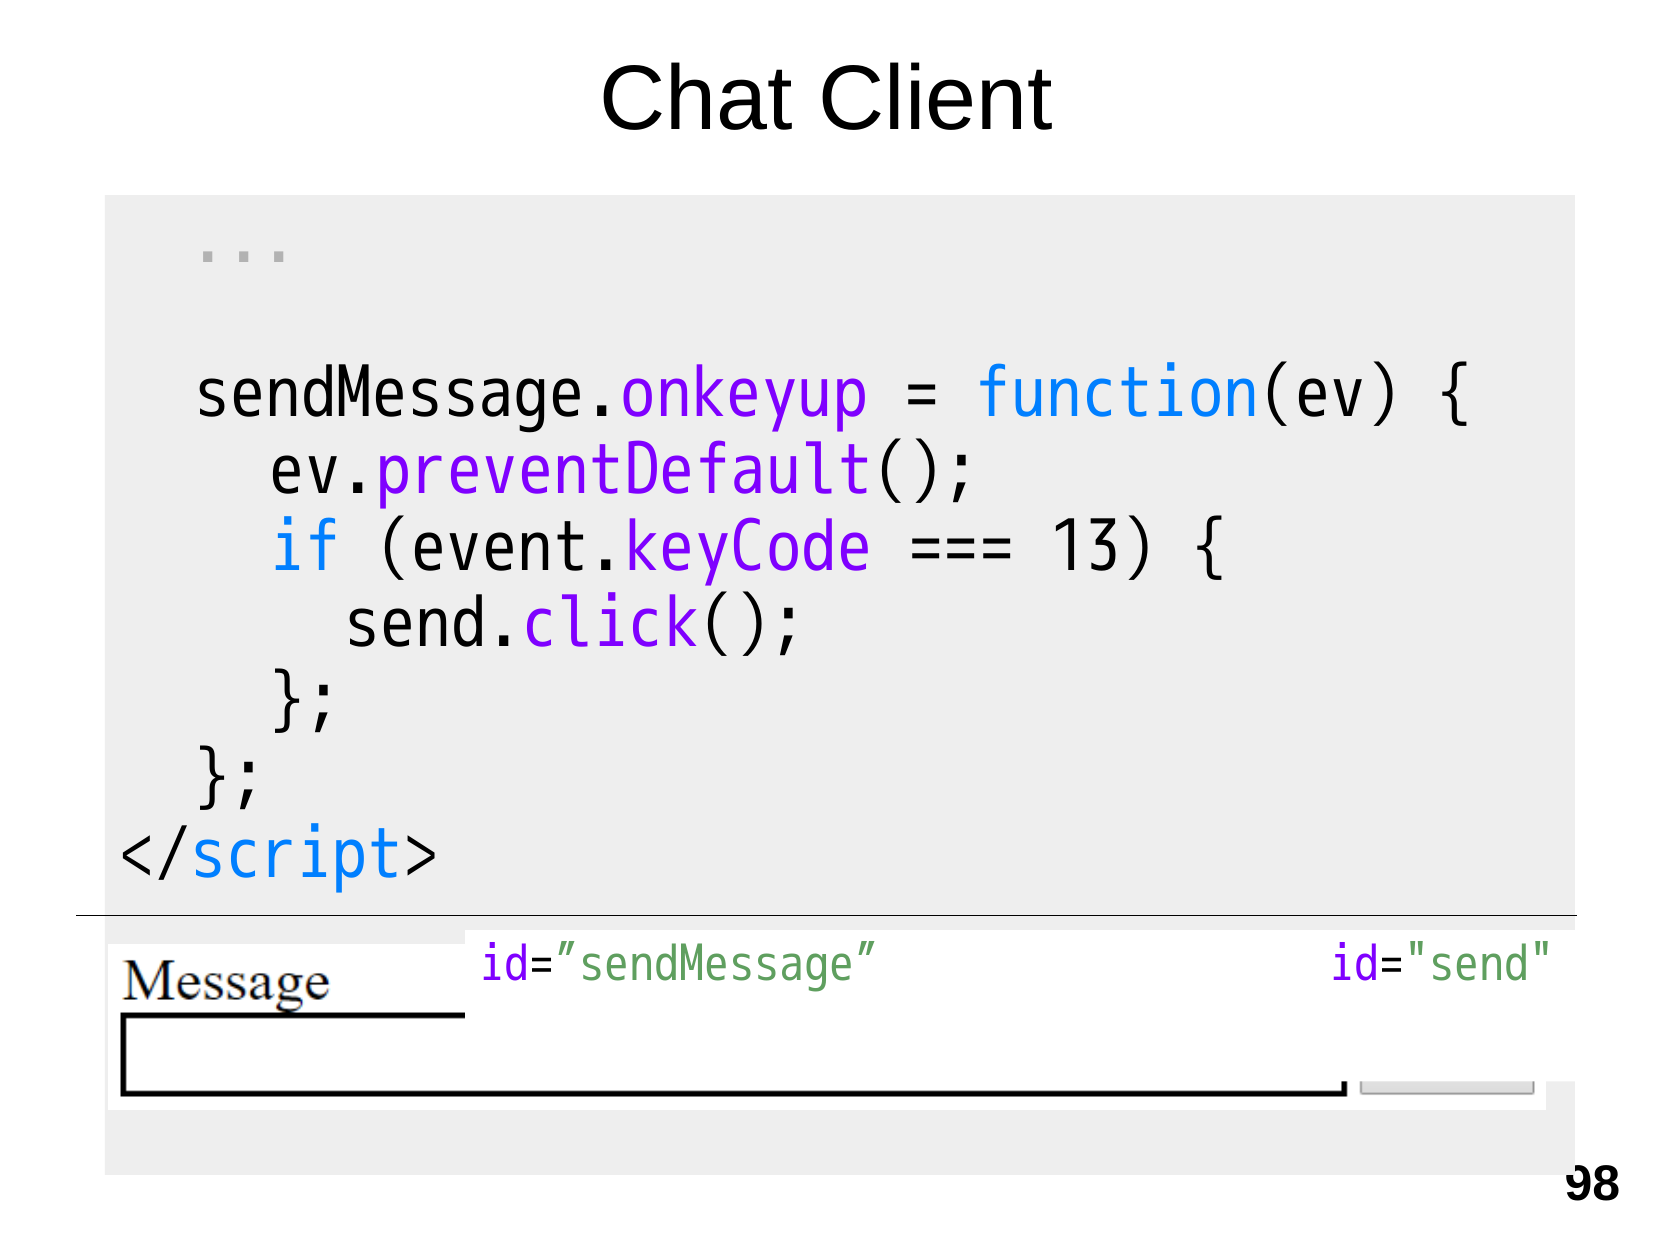

# Chat Client
 ...
	sendMessage.onkeyup = function(ev) {
		ev.preventDefault();
		if (event.keyCode === 13) {
			send.click();
		};
	};
</script>
id=”sendMessage” id="send"
98